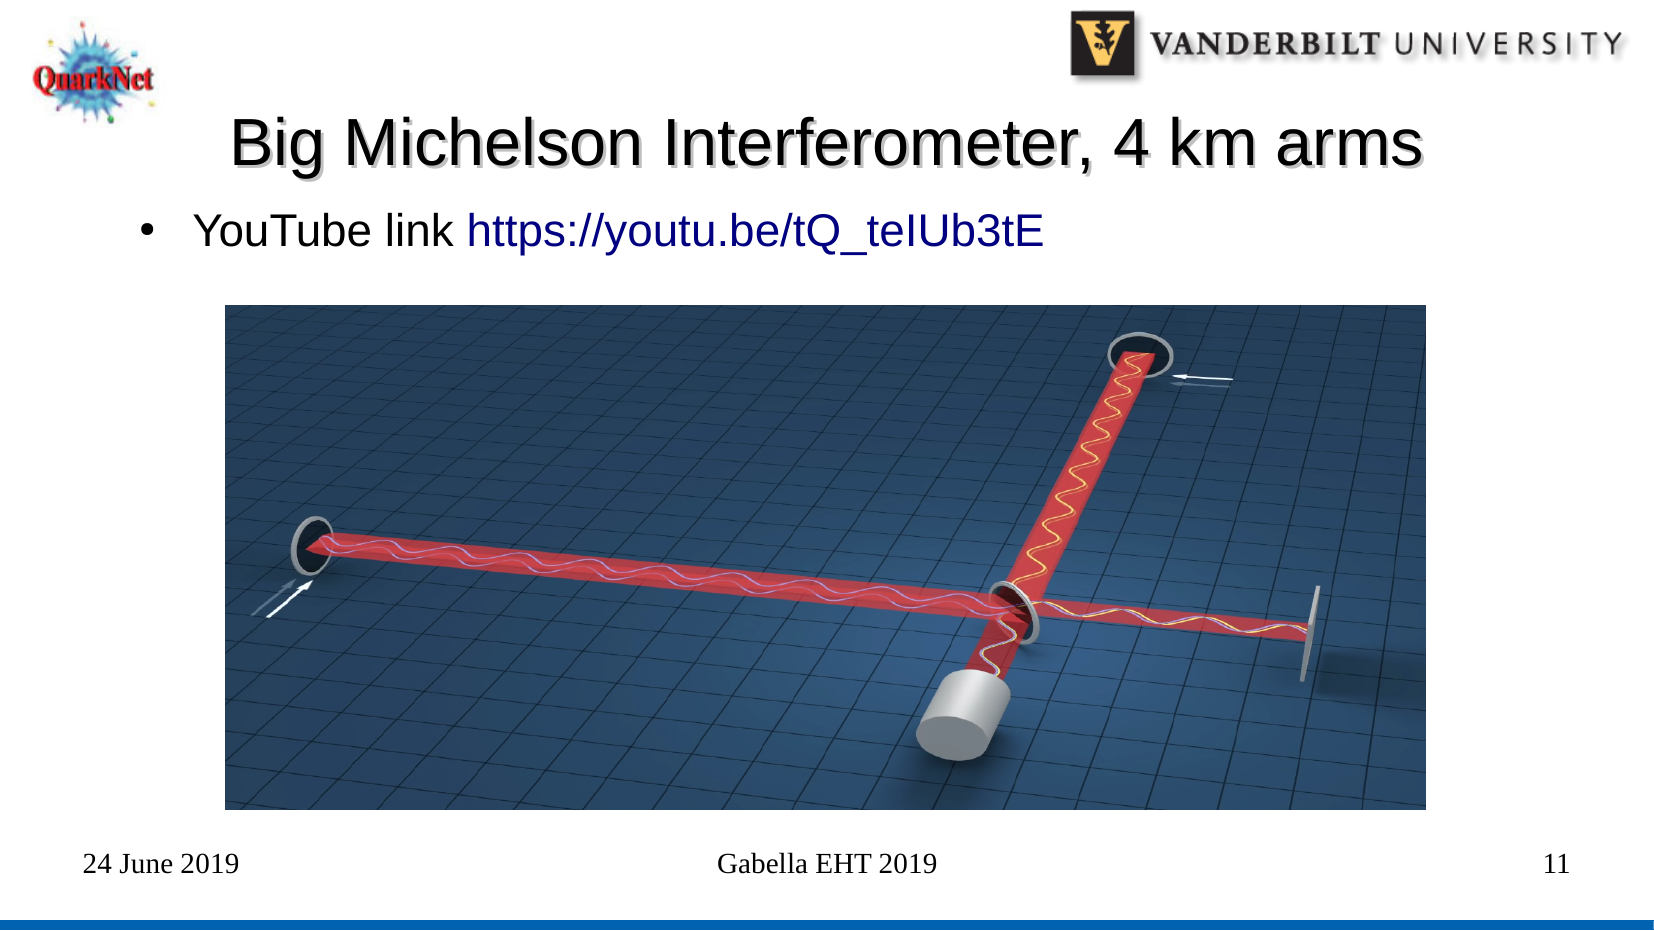

# Big Michelson Interferometer, 4 km arms
YouTube link https://youtu.be/tQ_teIUb3tE
24 June 2019
Gabella EHT 2019
11